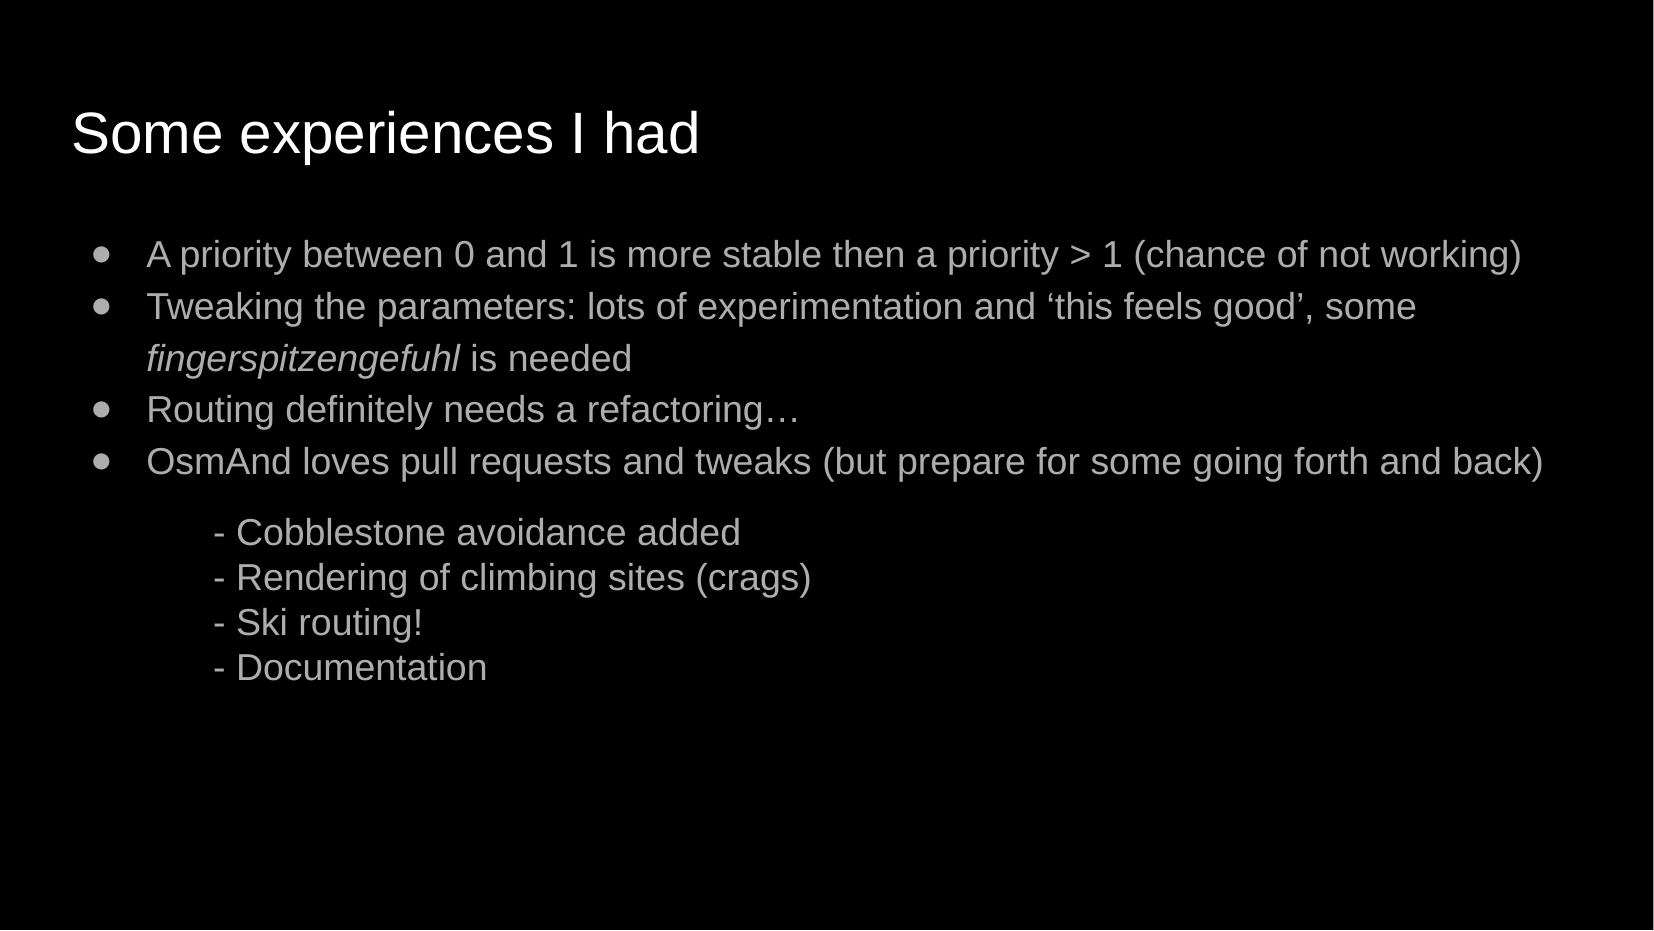

# Some experiences I had
A priority between 0 and 1 is more stable then a priority > 1 (chance of not working)
Tweaking the parameters: lots of experimentation and ‘this feels good’, some fingerspitzengefuhl is needed
Routing definitely needs a refactoring…
OsmAnd loves pull requests and tweaks (but prepare for some going forth and back)
- Cobblestone avoidance added
- Rendering of climbing sites (crags)
- Ski routing!
- Documentation